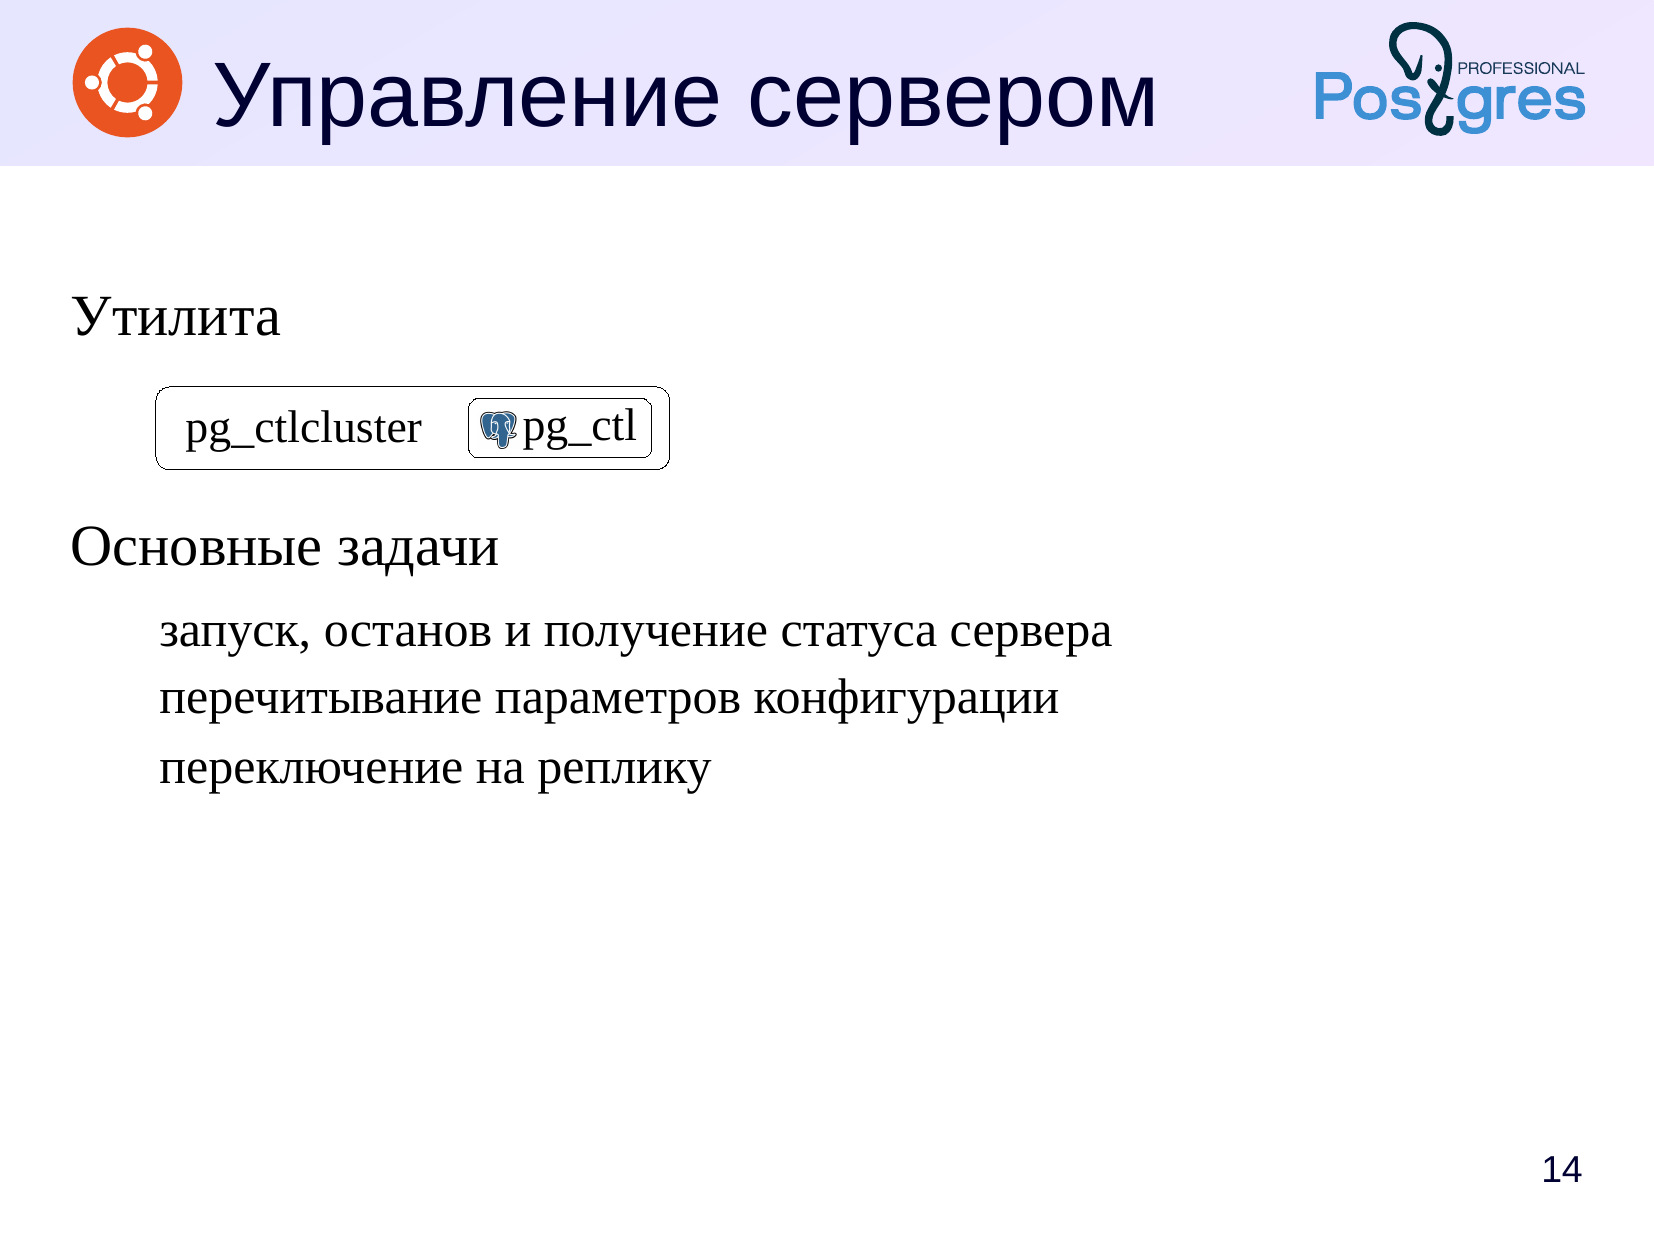

# Управление сервером
Утилита
Основные задачи
запуск, останов и получение статуса сервера
перечитывание параметров конфигурации
переключение на реплику
pg_ctl
pg_ctlcluster